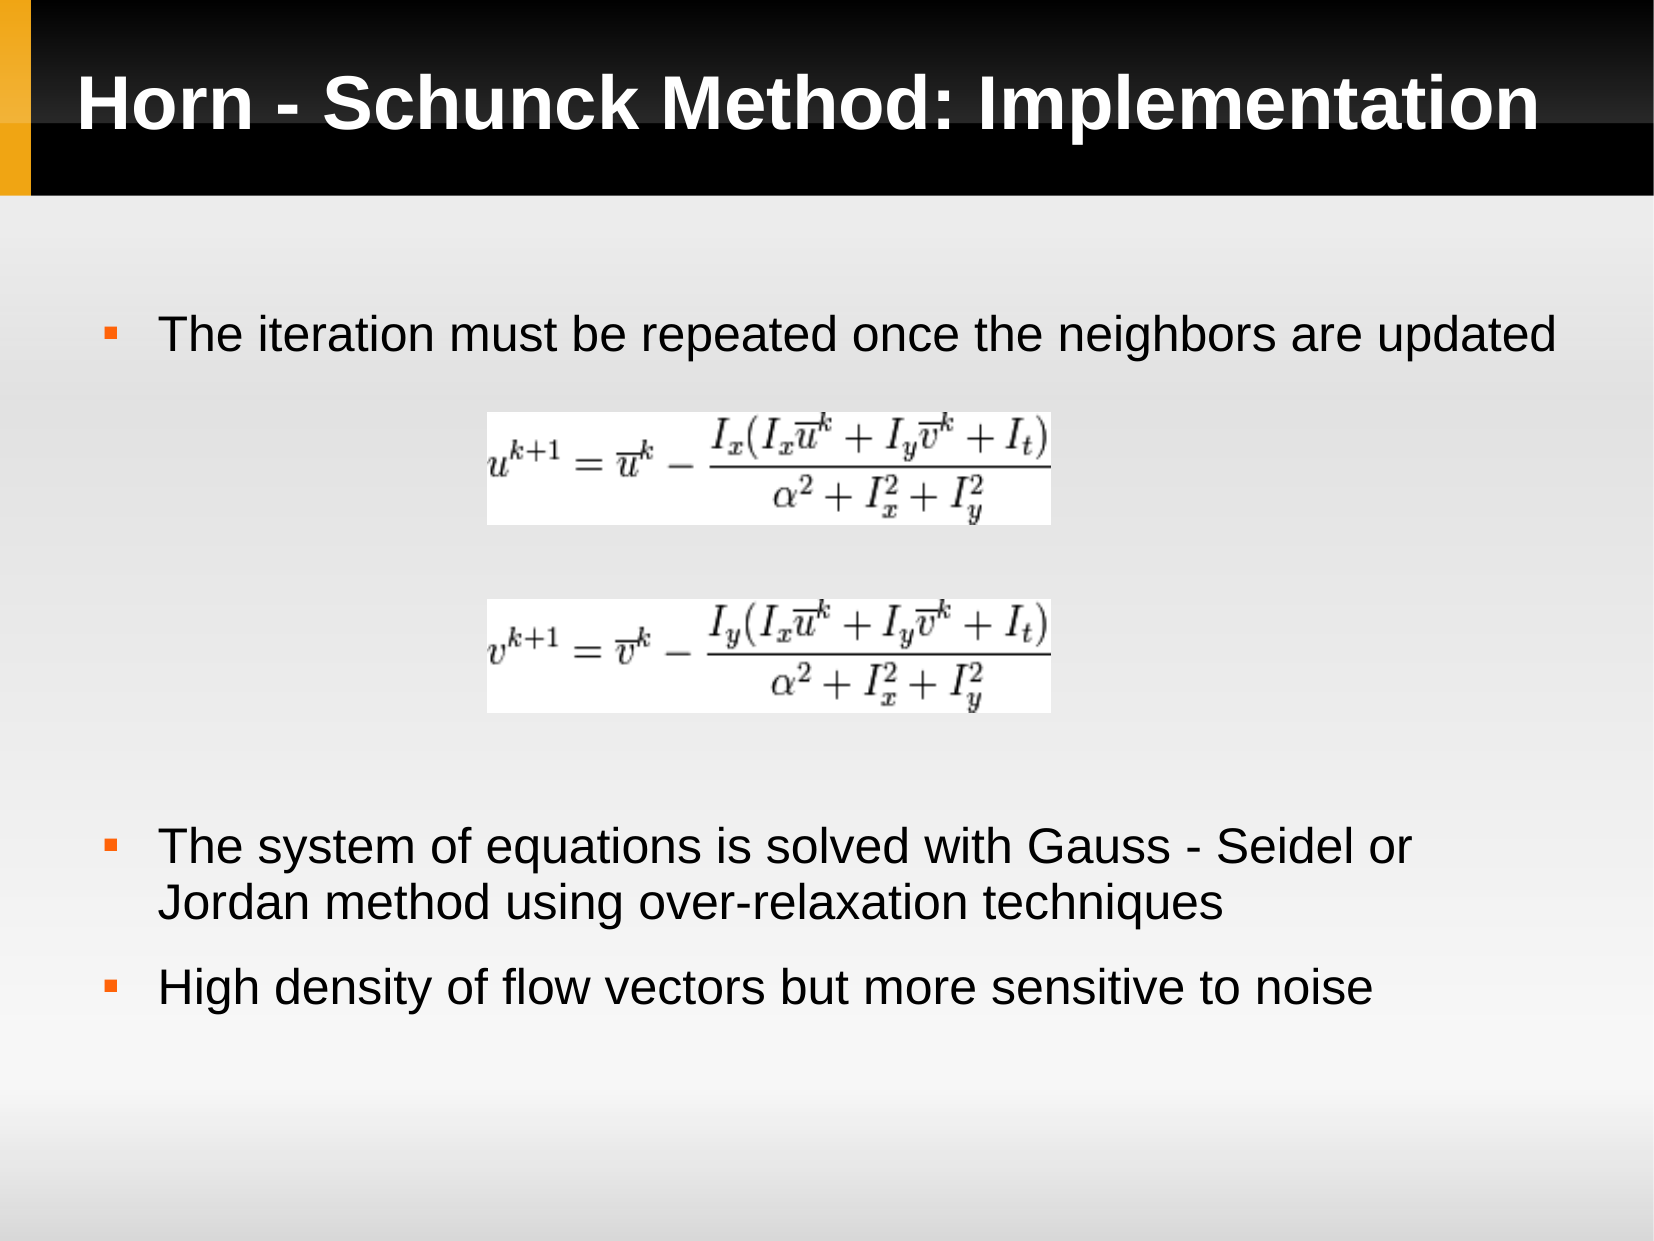

# Horn - Schunck Method: Implementation
The iteration must be repeated once the neighbors are updated
The system of equations is solved with Gauss - Seidel or Jordan method using over-relaxation techniques
High density of flow vectors but more sensitive to noise